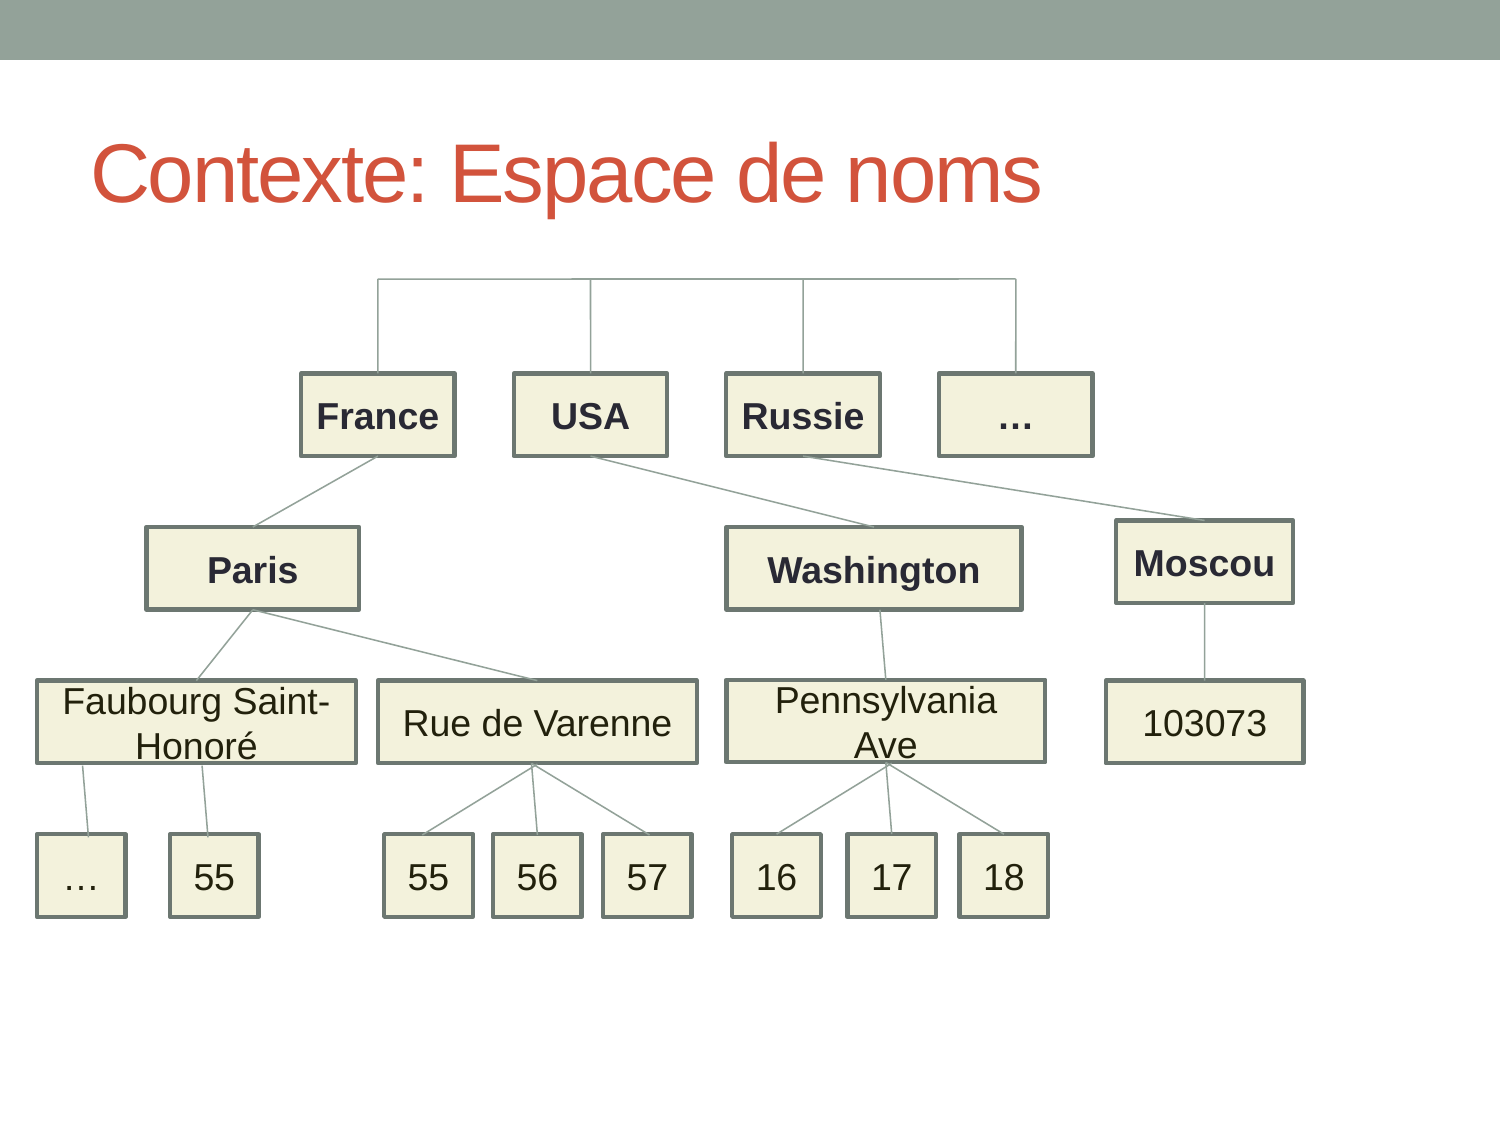

# Contexte: Espace de noms
France
USA
Russie
…
Moscou
Paris
Washington
Pennsylvania Ave
Faubourg Saint-Honoré
Rue de Varenne
103073
…
55
55
56
57
16
17
18